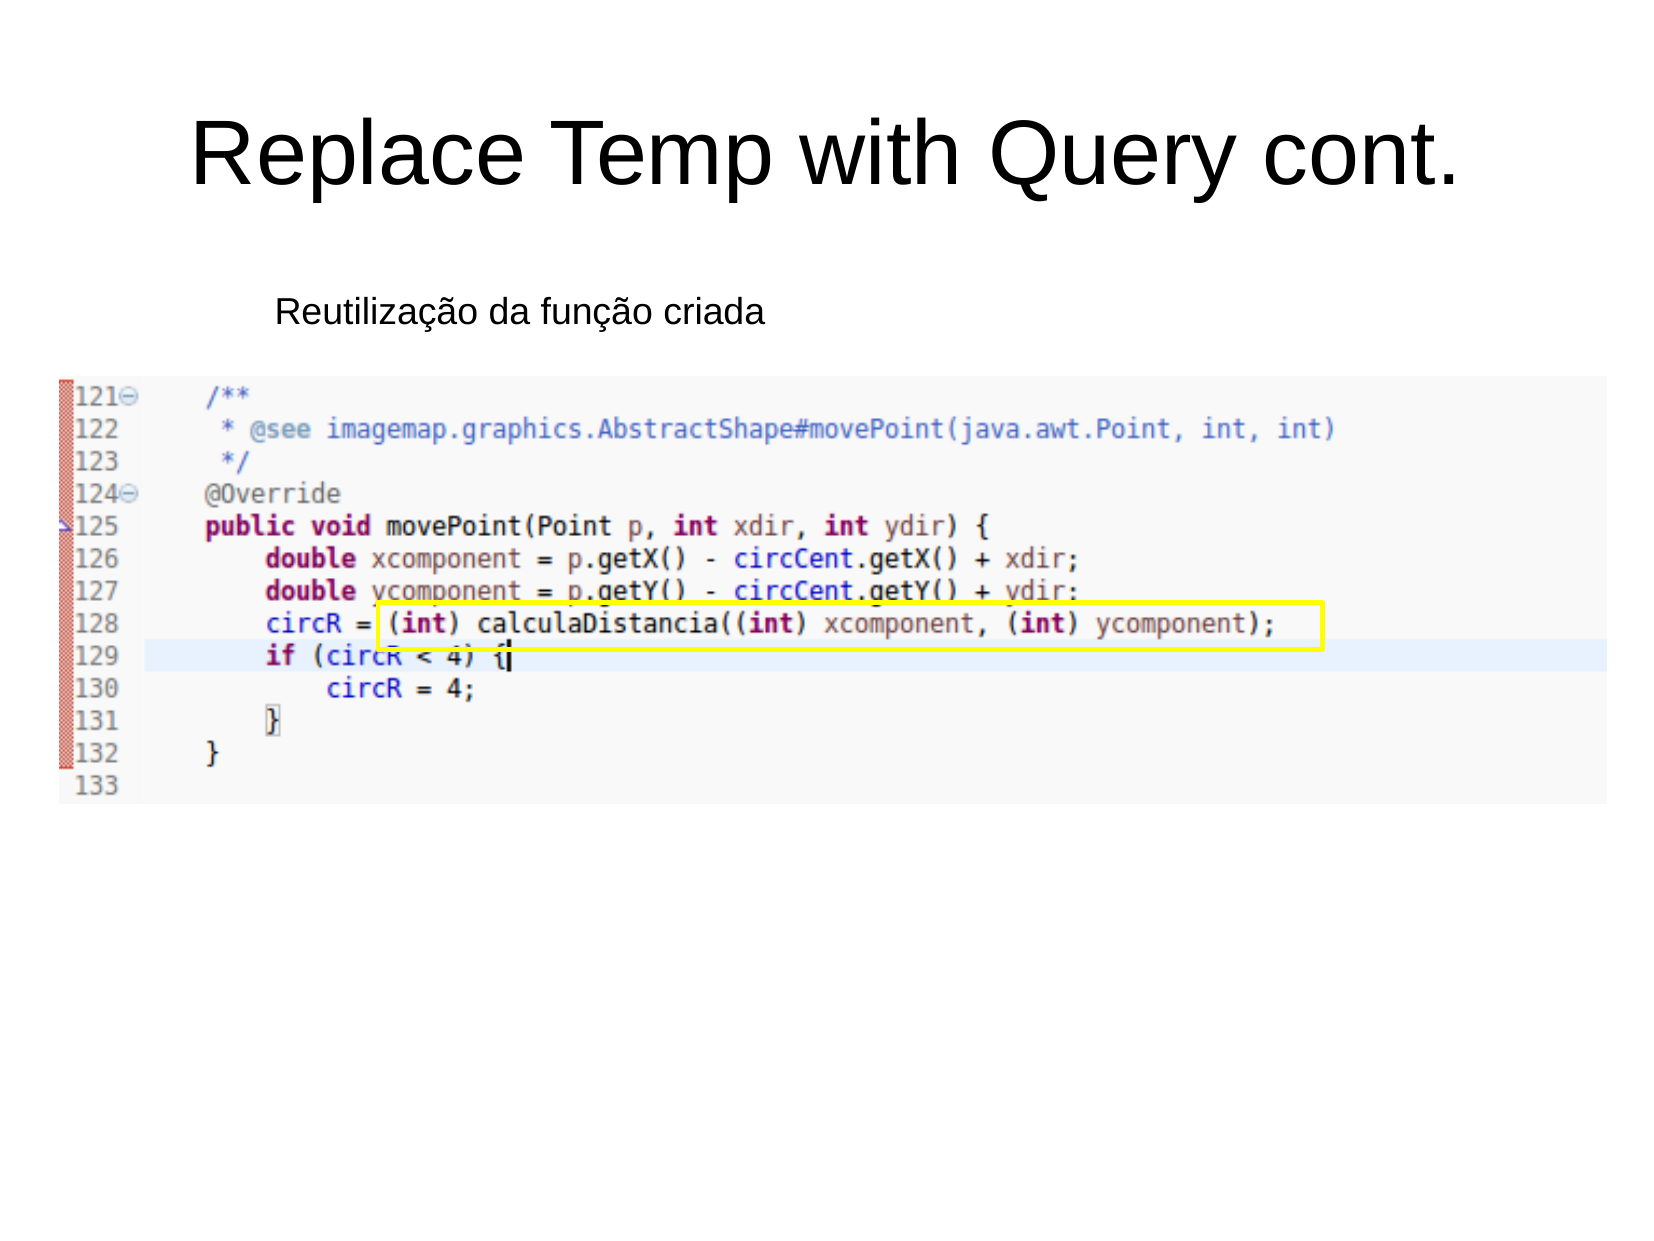

# Replace Temp with Query cont.
Reutilização da função criada